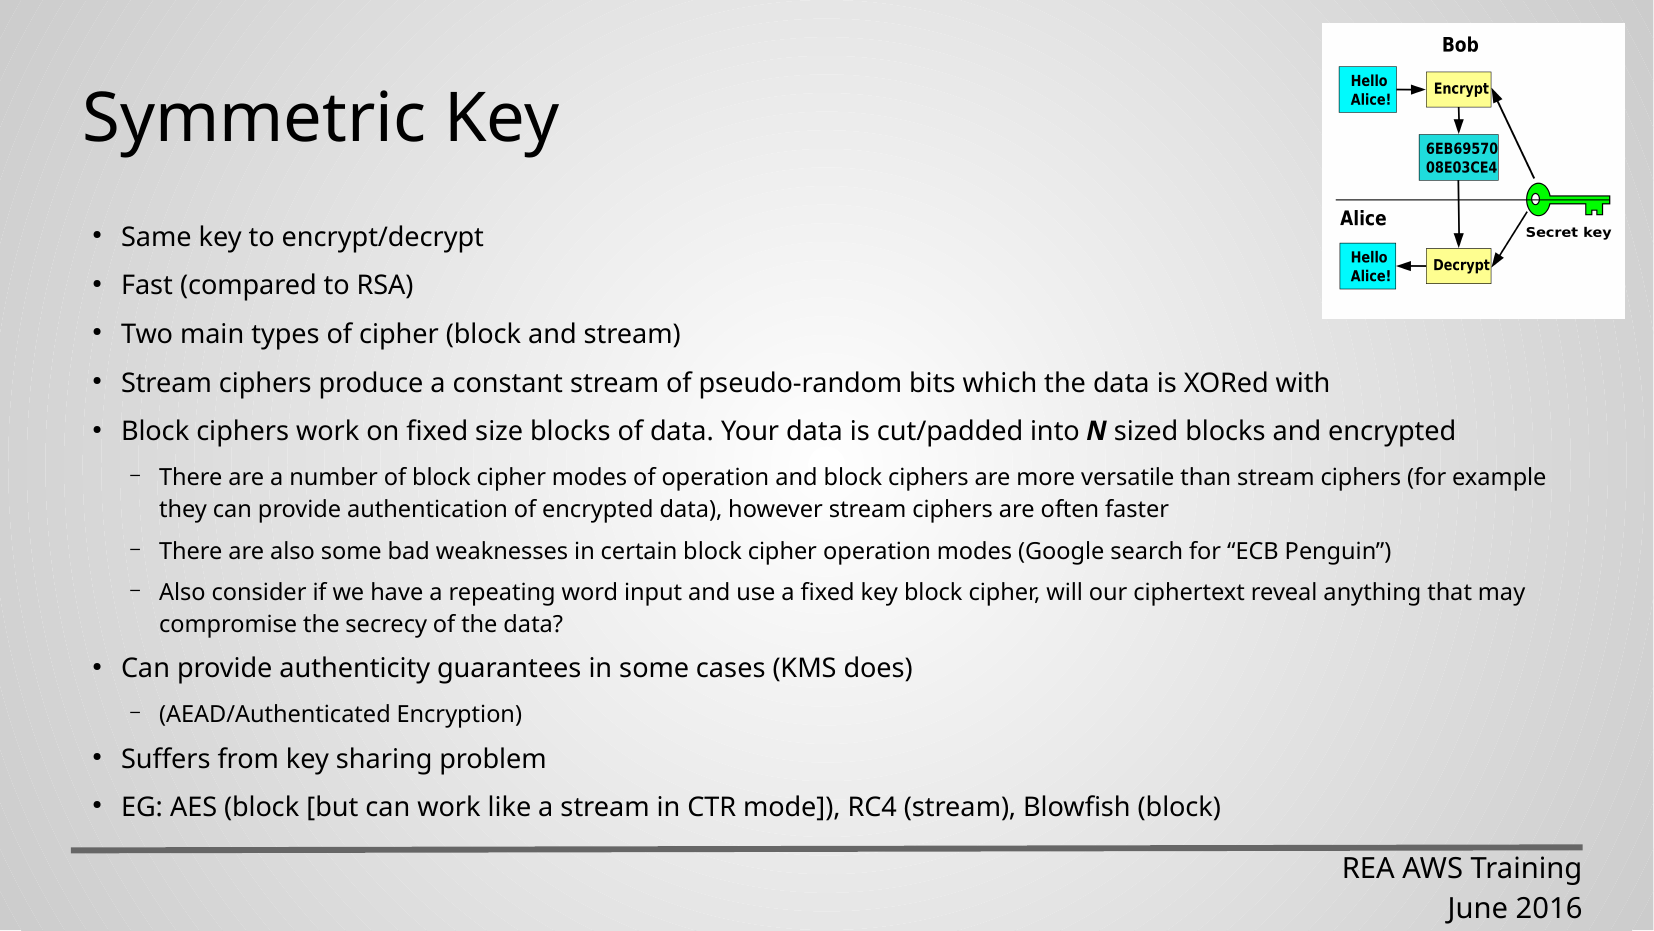

# Symmetric Key
Same key to encrypt/decrypt
Fast (compared to RSA)
Two main types of cipher (block and stream)
Stream ciphers produce a constant stream of pseudo-random bits which the data is XORed with
Block ciphers work on fixed size blocks of data. Your data is cut/padded into N sized blocks and encrypted
There are a number of block cipher modes of operation and block ciphers are more versatile than stream ciphers (for example they can provide authentication of encrypted data), however stream ciphers are often faster
There are also some bad weaknesses in certain block cipher operation modes (Google search for “ECB Penguin”)
Also consider if we have a repeating word input and use a fixed key block cipher, will our ciphertext reveal anything that may compromise the secrecy of the data?
Can provide authenticity guarantees in some cases (KMS does)
(AEAD/Authenticated Encryption)
Suffers from key sharing problem
EG: AES (block [but can work like a stream in CTR mode]), RC4 (stream), Blowfish (block)